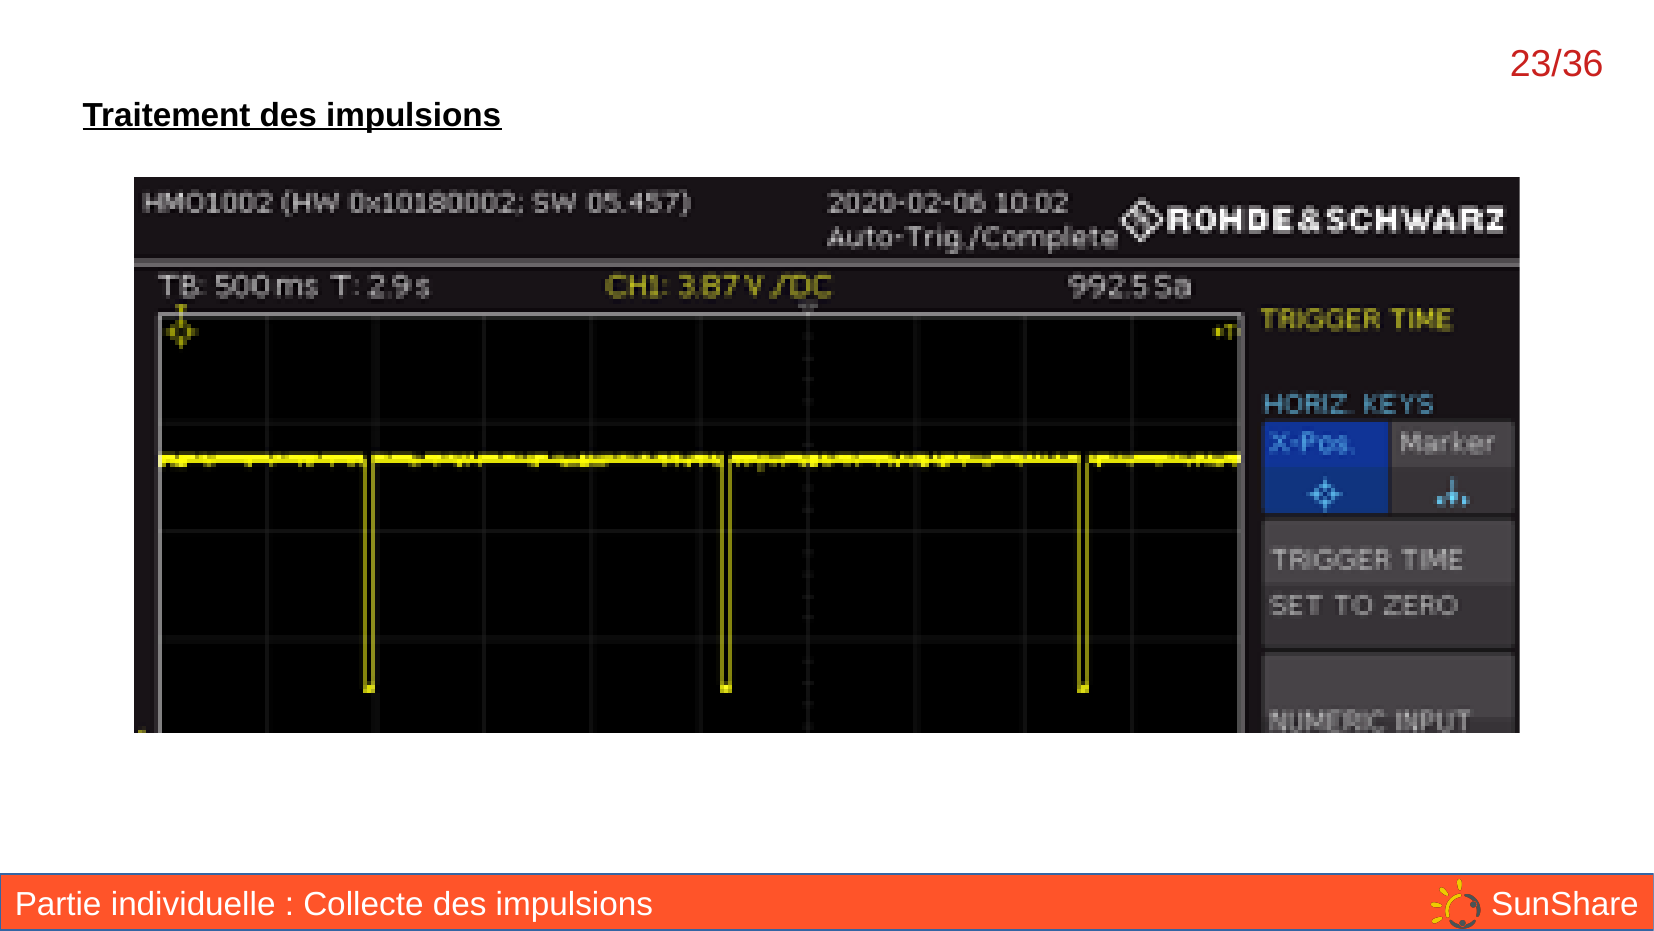

# Traitement des impulsions
Partie individuelle : Collecte des impulsions